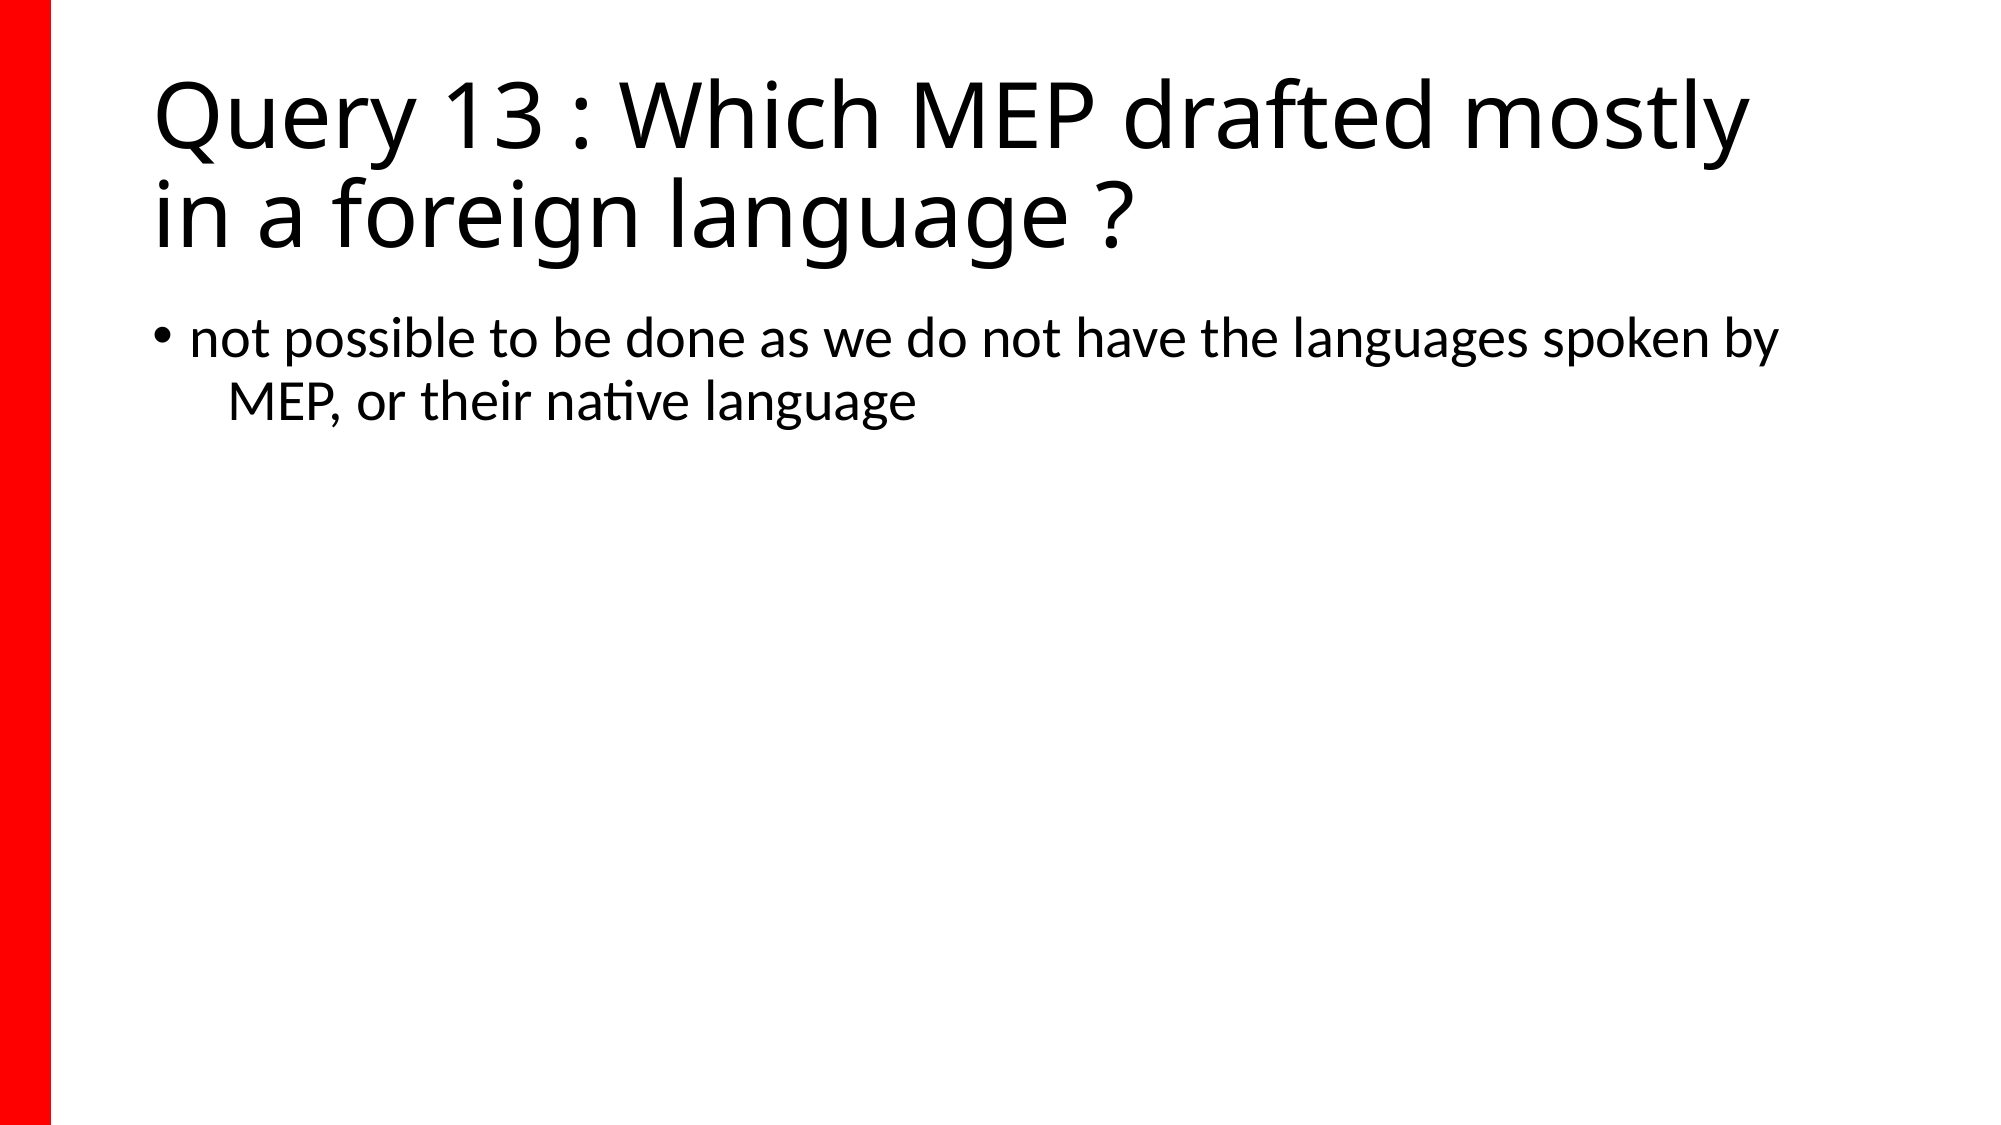

# Query 13 : Which MEP drafted mostly in a foreign language ?
not possible to be done as we do not have the languages spoken by MEP, or their native language